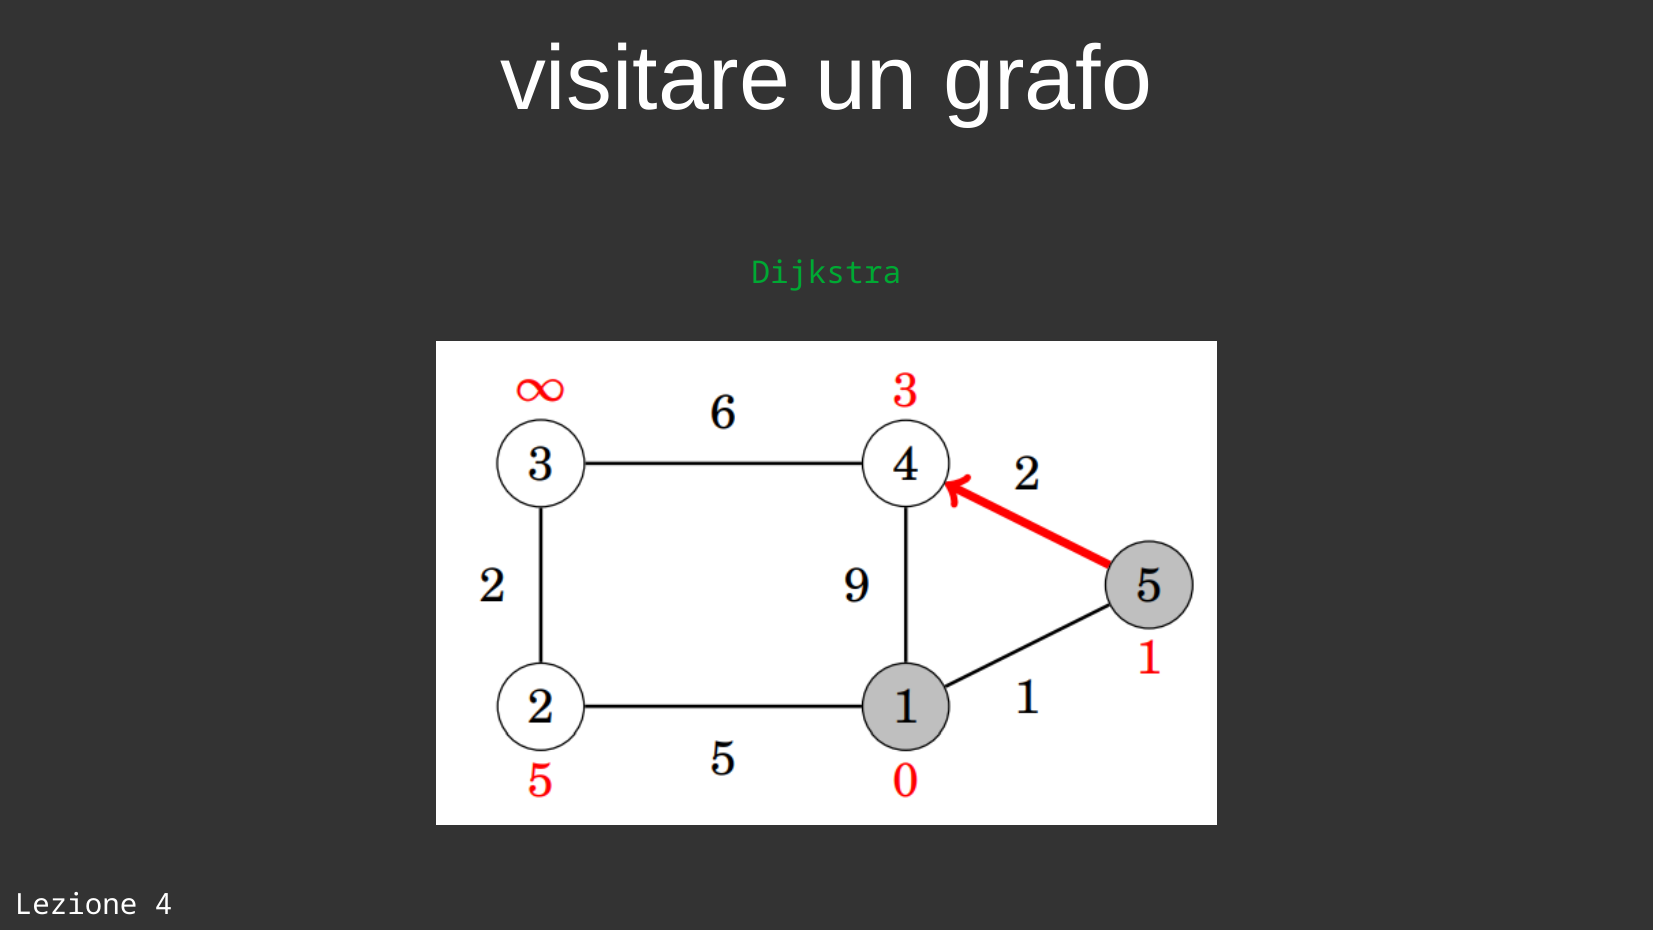

# visitare un grafo
Dijkstra
Lezione 4